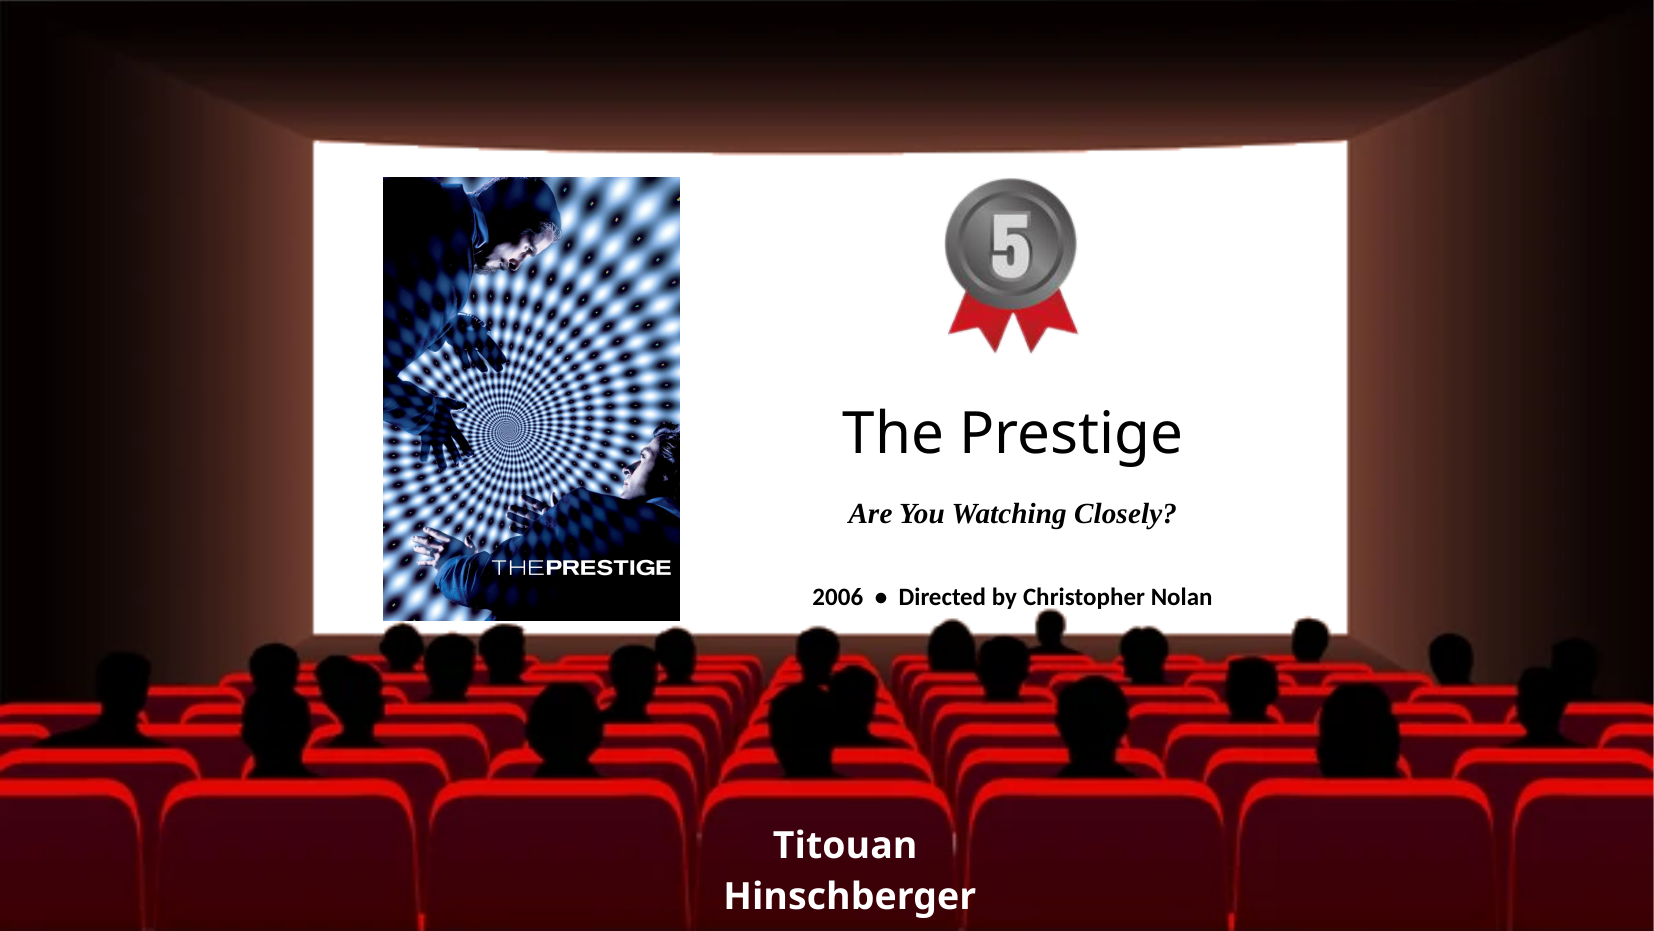

The Prestige
Are You Watching Closely?
2006 • Directed by Christopher Nolan